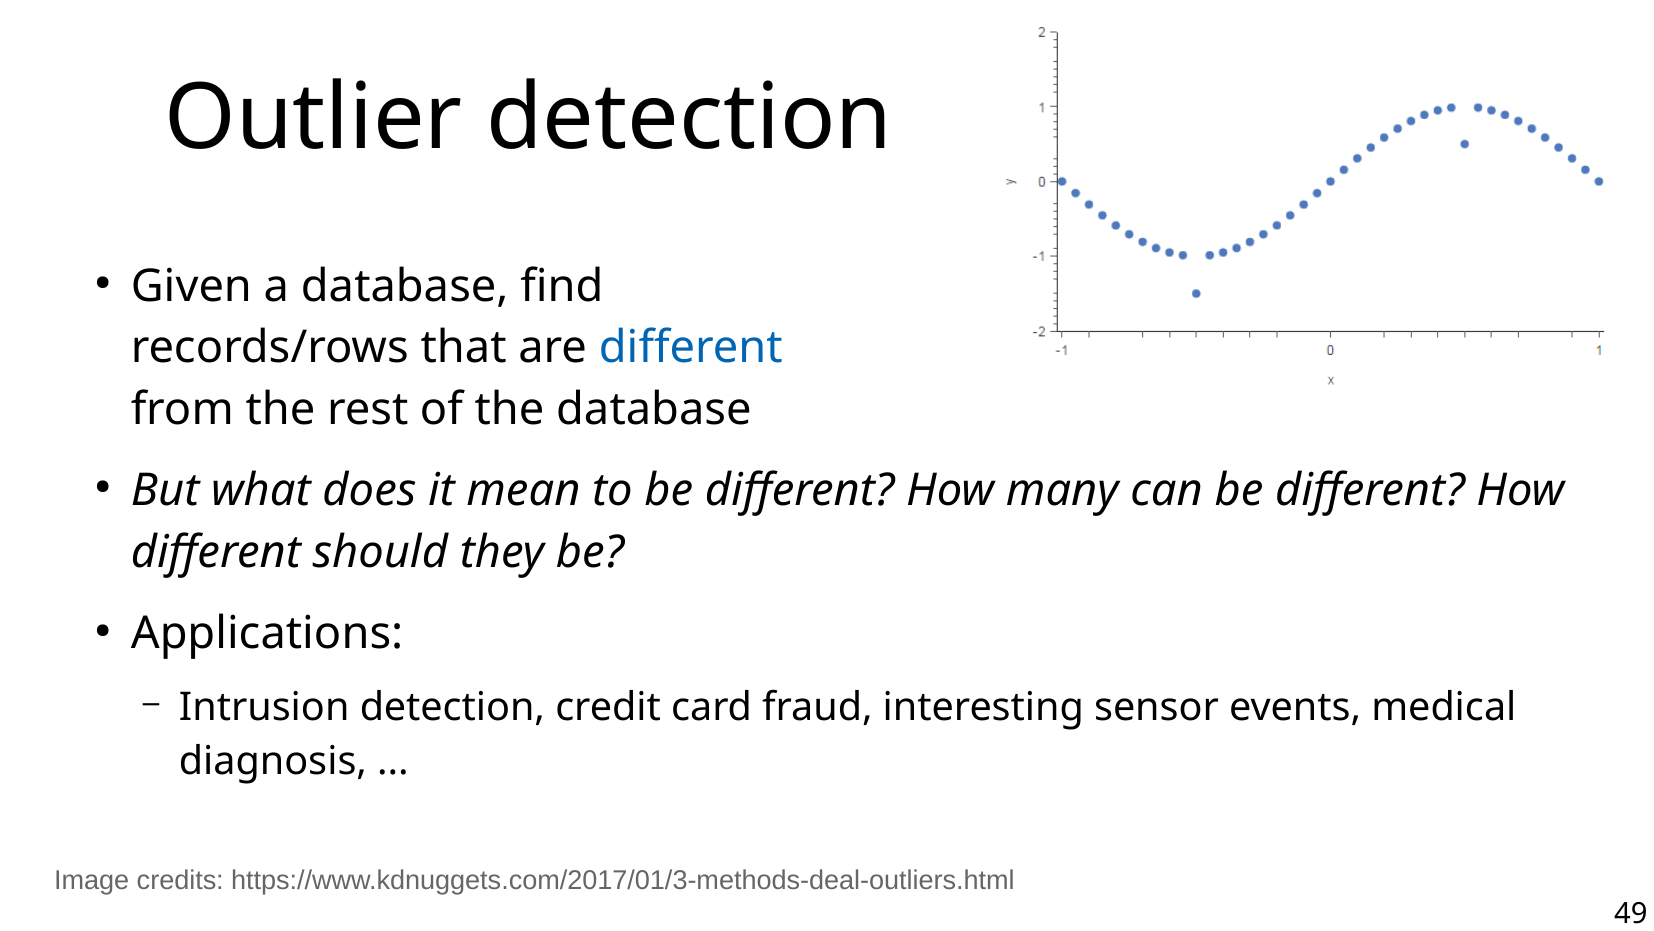

# Outlier detection
Given a database, find
records/rows that are different
from the rest of the database
But what does it mean to be different? How many can be different? How different should they be?
Applications:
Intrusion detection, credit card fraud, interesting sensor events, medical diagnosis, ...
Image credits: https://www.kdnuggets.com/2017/01/3-methods-deal-outliers.html
49